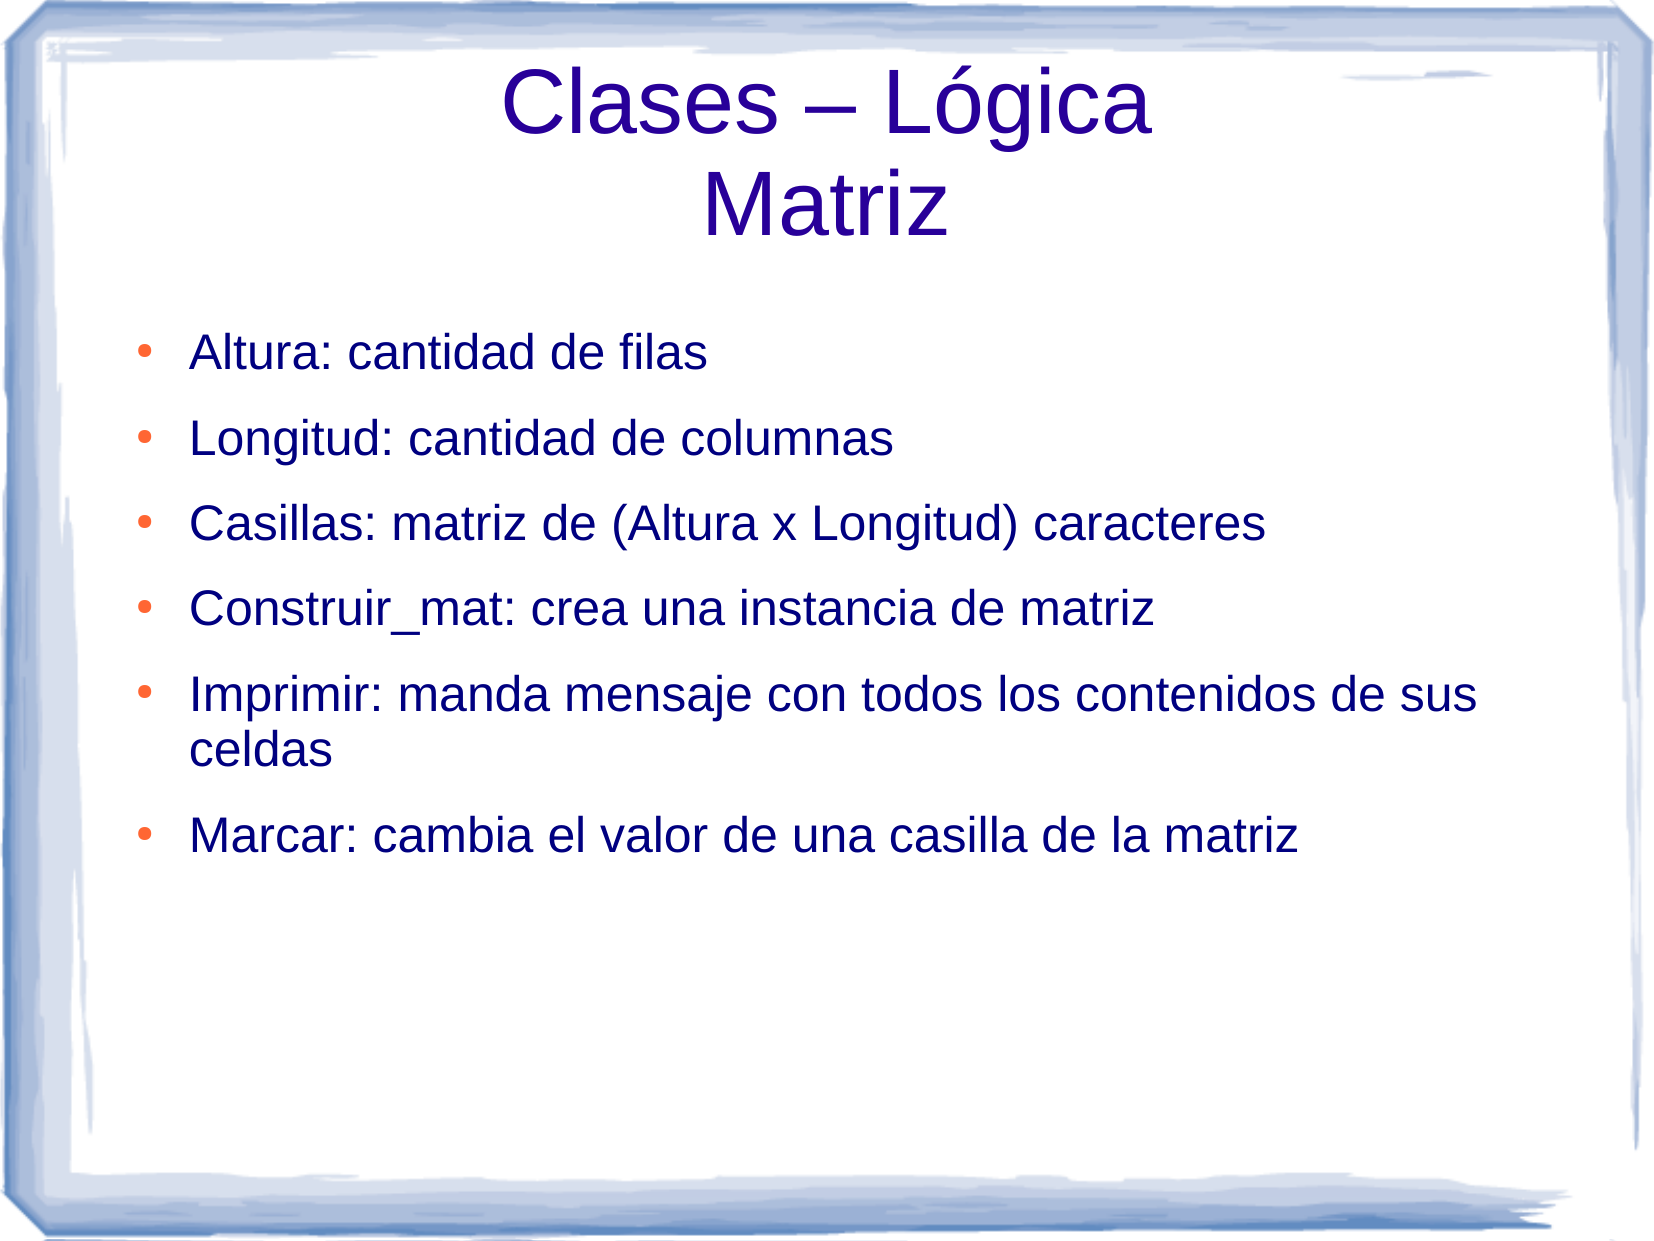

# Clases – Lógica Matriz
Altura: cantidad de filas
Longitud: cantidad de columnas
Casillas: matriz de (Altura x Longitud) caracteres
Construir_mat: crea una instancia de matriz
Imprimir: manda mensaje con todos los contenidos de sus celdas
Marcar: cambia el valor de una casilla de la matriz